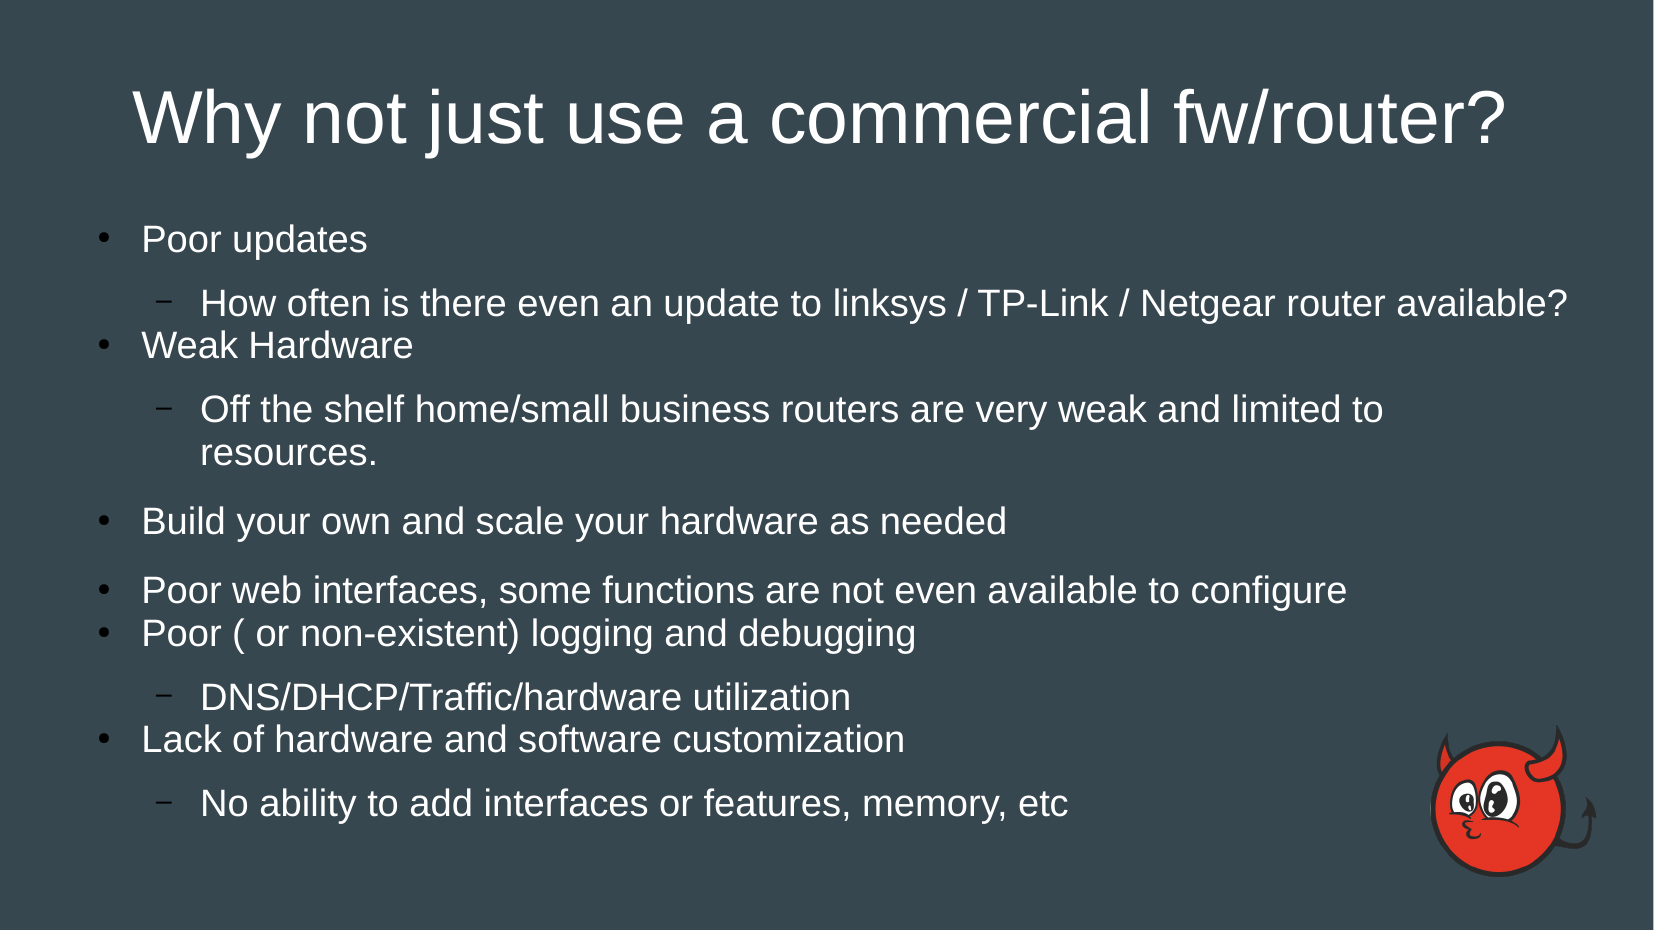

# Why not just use a commercial fw/router?
Poor updates
How often is there even an update to linksys / TP-Link / Netgear router available?
Weak Hardware
Off the shelf home/small business routers are very weak and limited to resources.
Build your own and scale your hardware as needed
Poor web interfaces, some functions are not even available to configure
Poor ( or non-existent) logging and debugging
DNS/DHCP/Traffic/hardware utilization
Lack of hardware and software customization
No ability to add interfaces or features, memory, etc